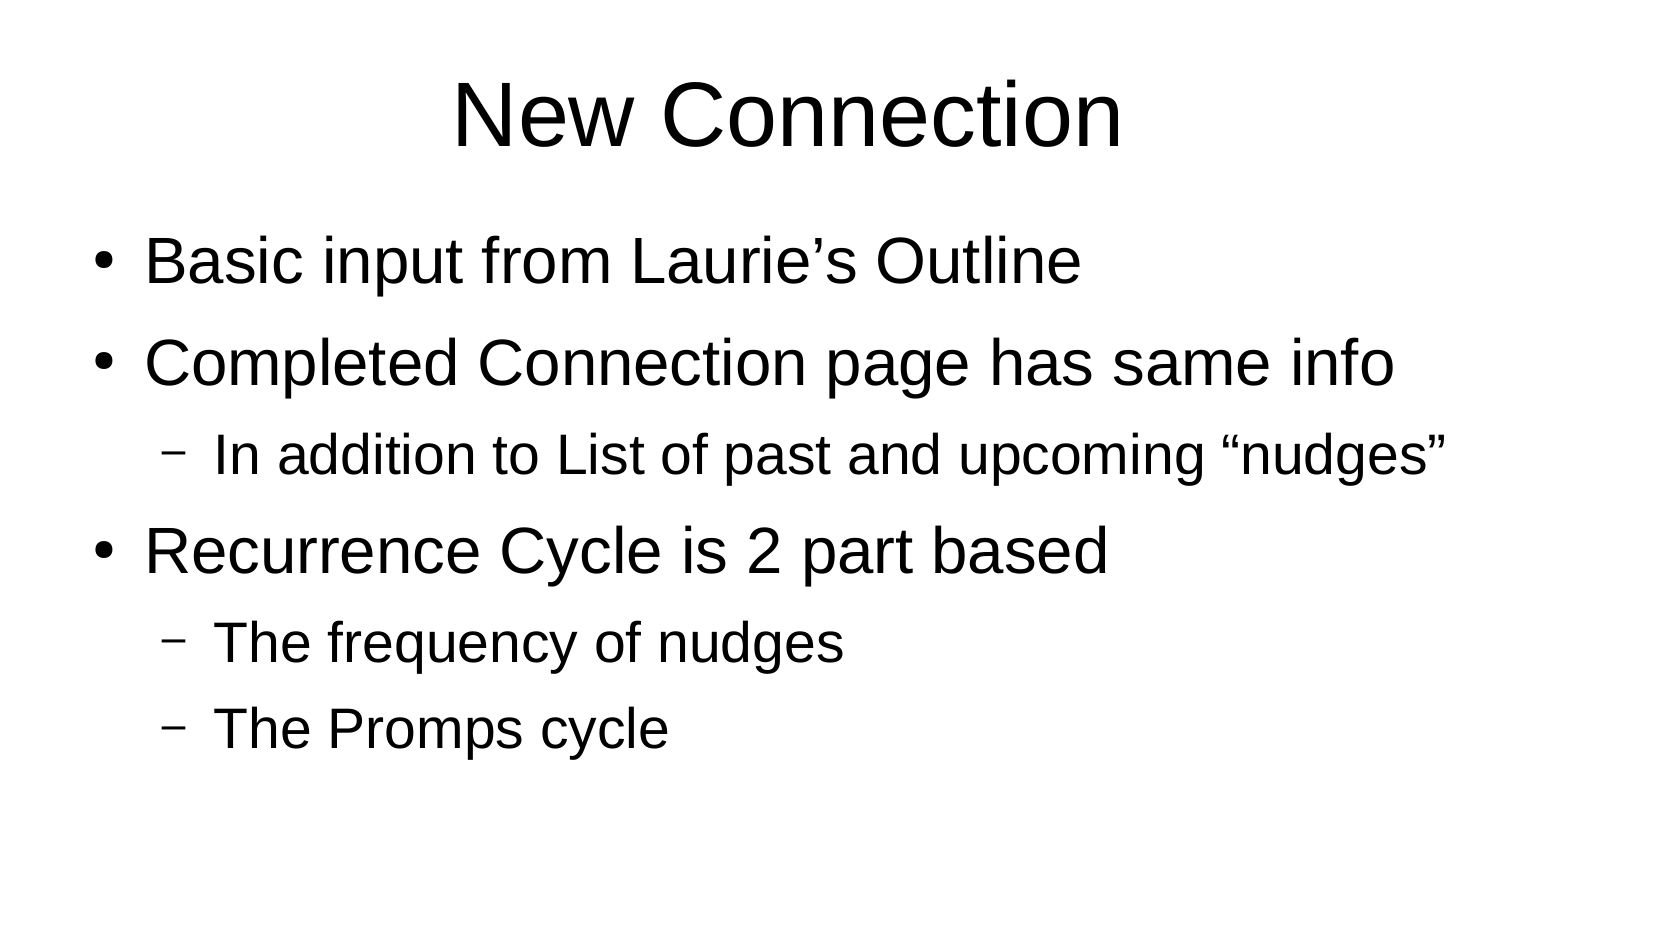

# New Connection
Basic input from Laurie’s Outline
Completed Connection page has same info
In addition to List of past and upcoming “nudges”
Recurrence Cycle is 2 part based
The frequency of nudges
The Promps cycle